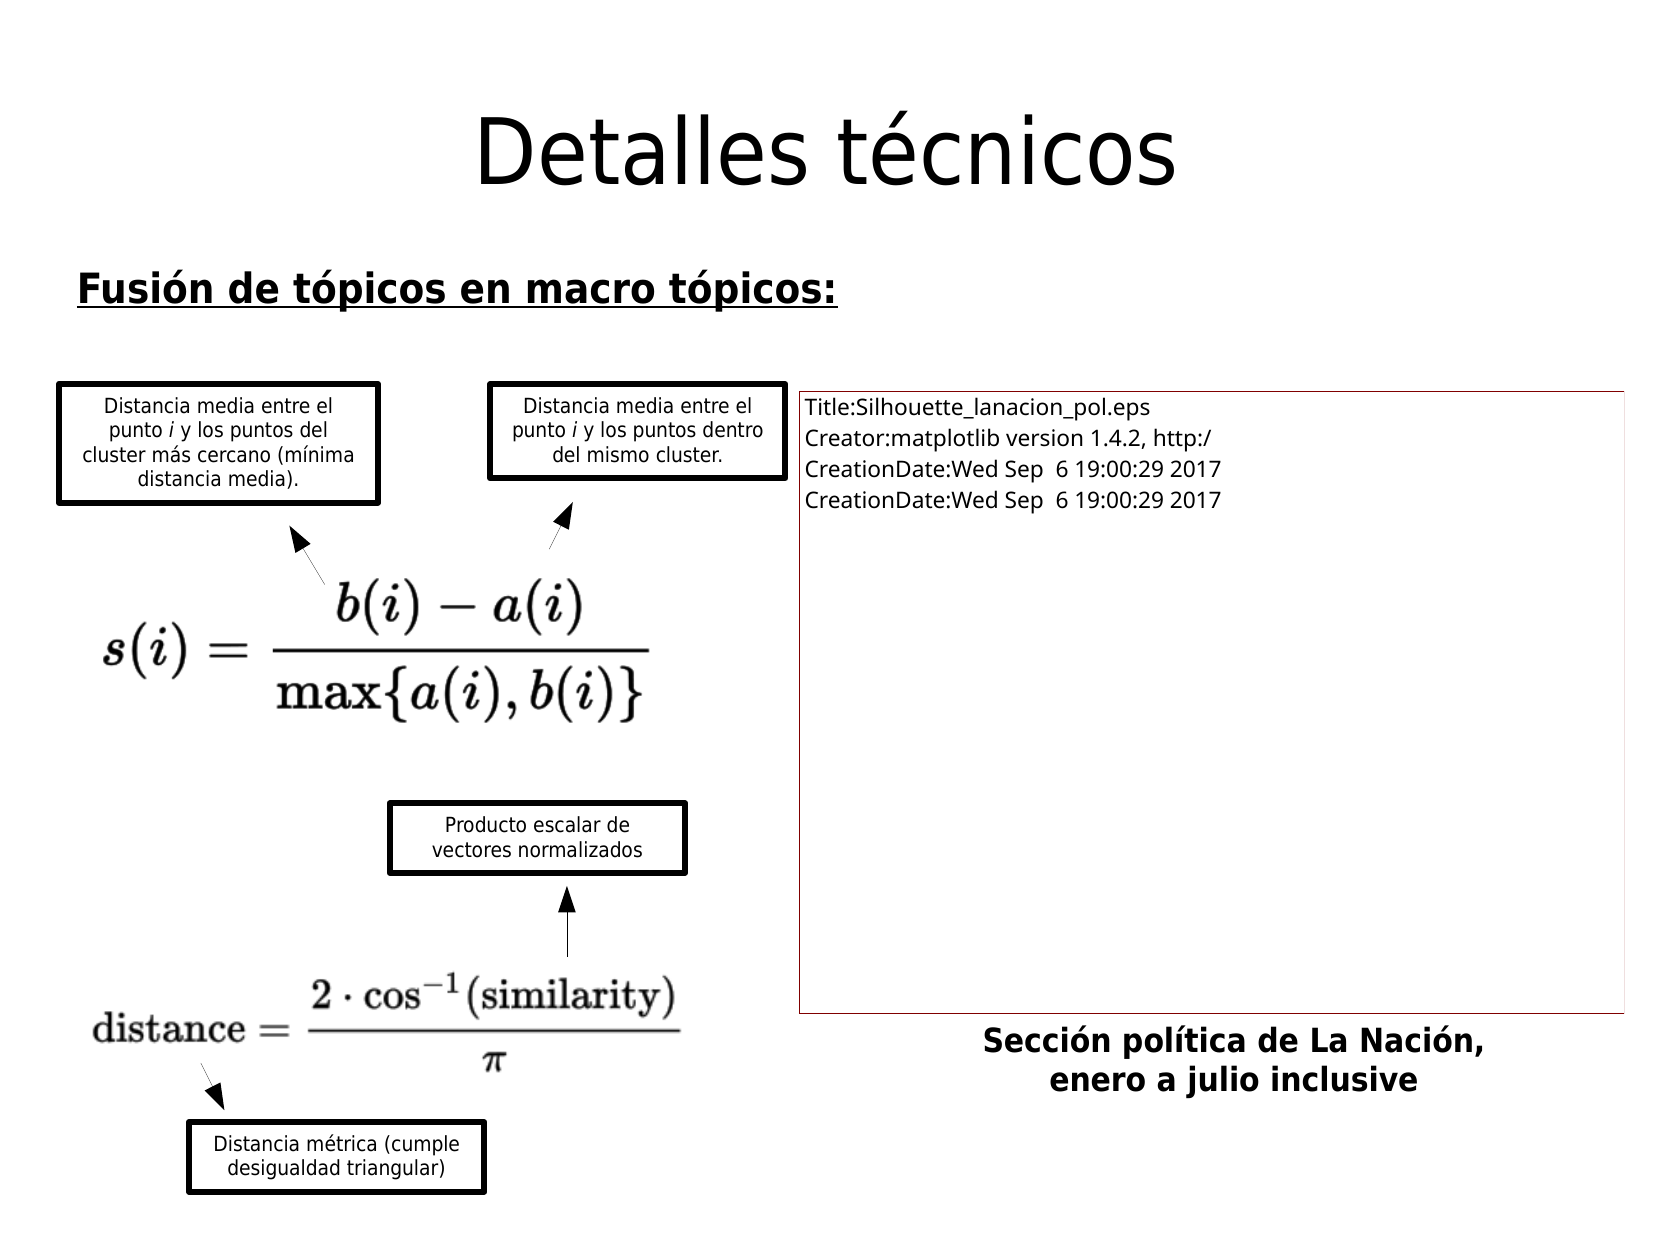

# Detalles técnicos
Fusión de tópicos en macro tópicos:
Distancia media entre el punto i y los puntos del cluster más cercano (mínima distancia media).
Distancia media entre el punto i y los puntos dentro del mismo cluster.
Producto escalar de vectores normalizados
Sección política de La Nación, enero a julio inclusive
Distancia métrica (cumple desigualdad triangular)